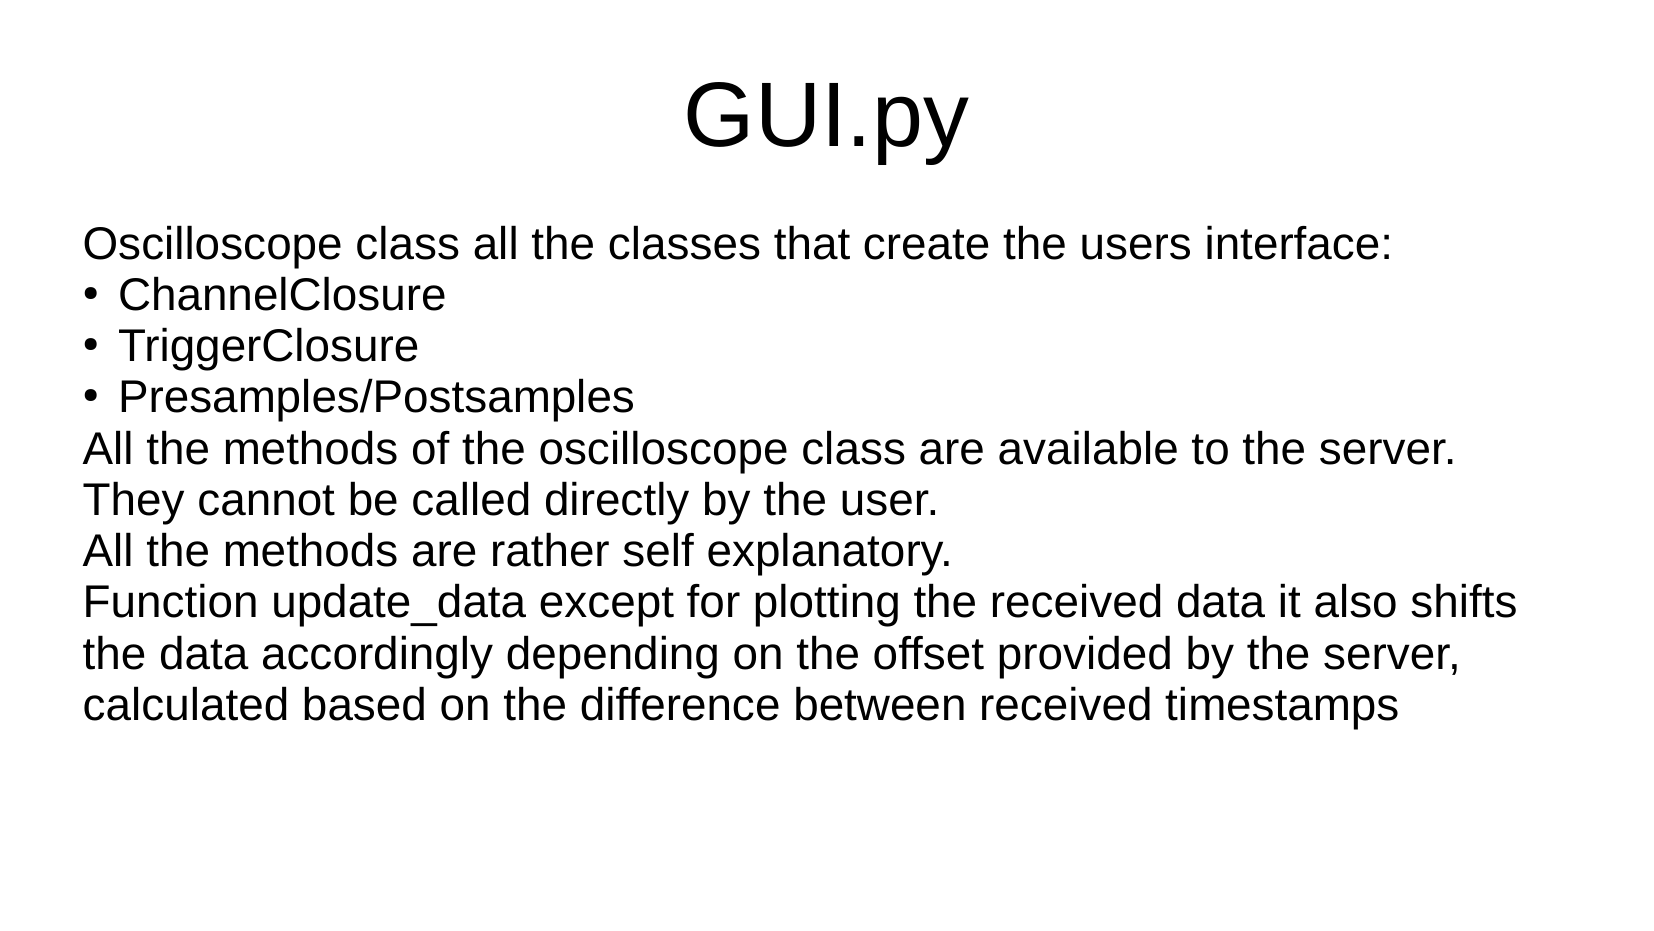

# GUI.py
Oscilloscope class all the classes that create the users interface:
ChannelClosure
TriggerClosure
Presamples/Postsamples
All the methods of the oscilloscope class are available to the server. They cannot be called directly by the user.
All the methods are rather self explanatory.
Function update_data except for plotting the received data it also shifts the data accordingly depending on the offset provided by the server, calculated based on the difference between received timestamps